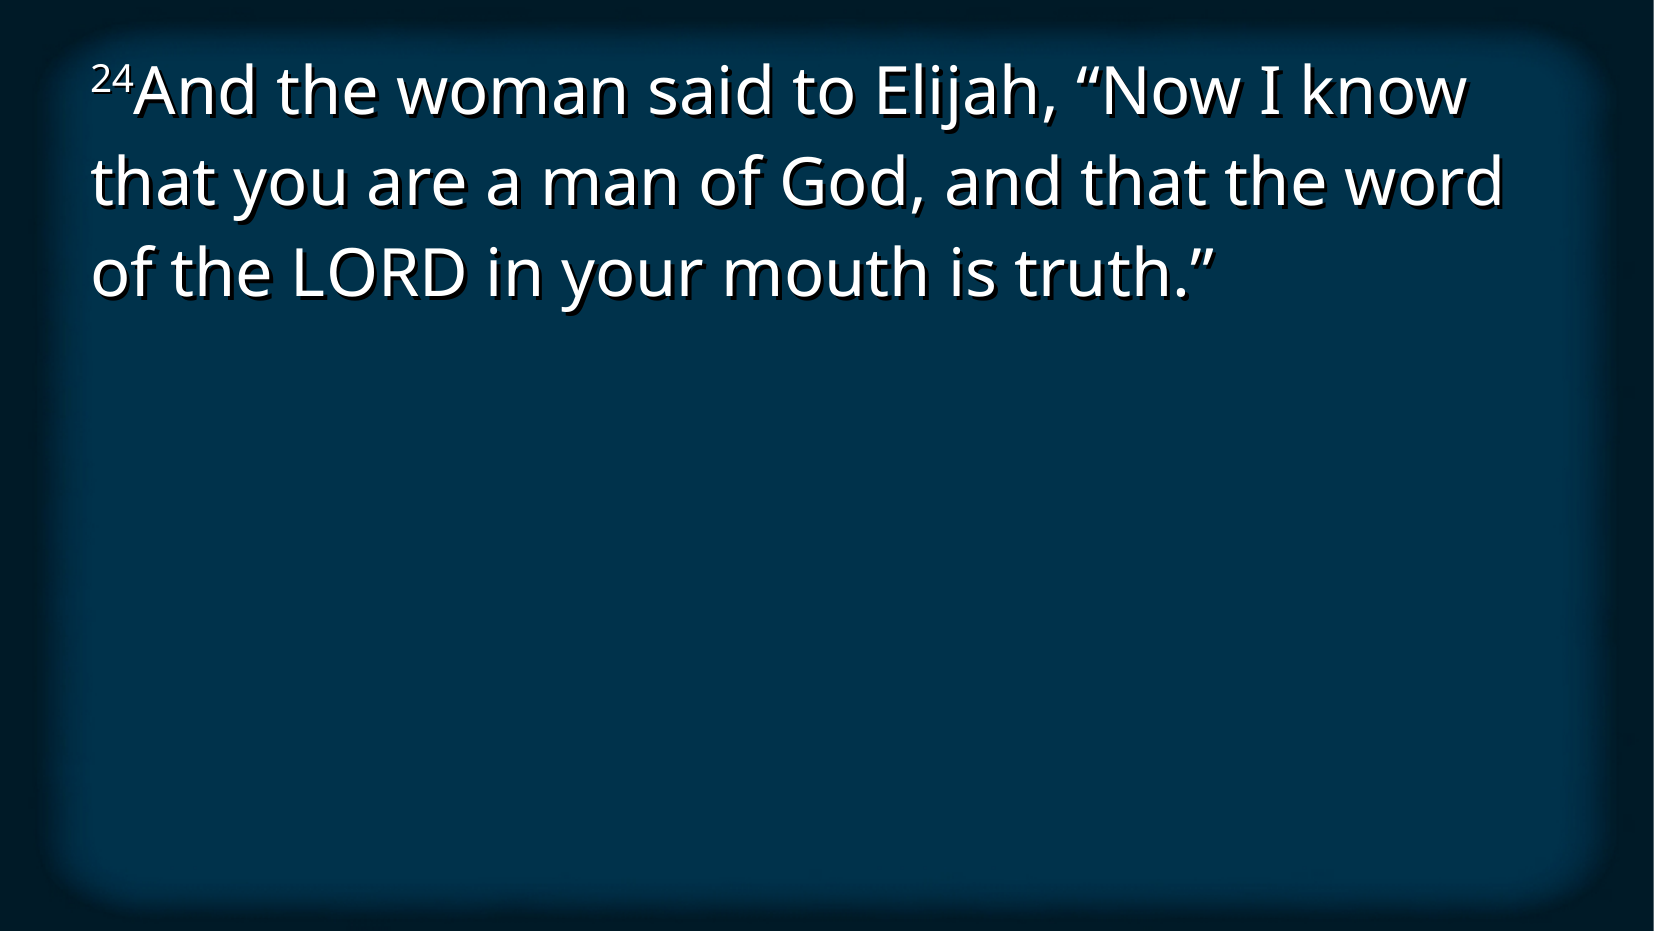

24And the woman said to Elijah, “Now I know that you are a man of God, and that the word of the LORD in your mouth is truth.”